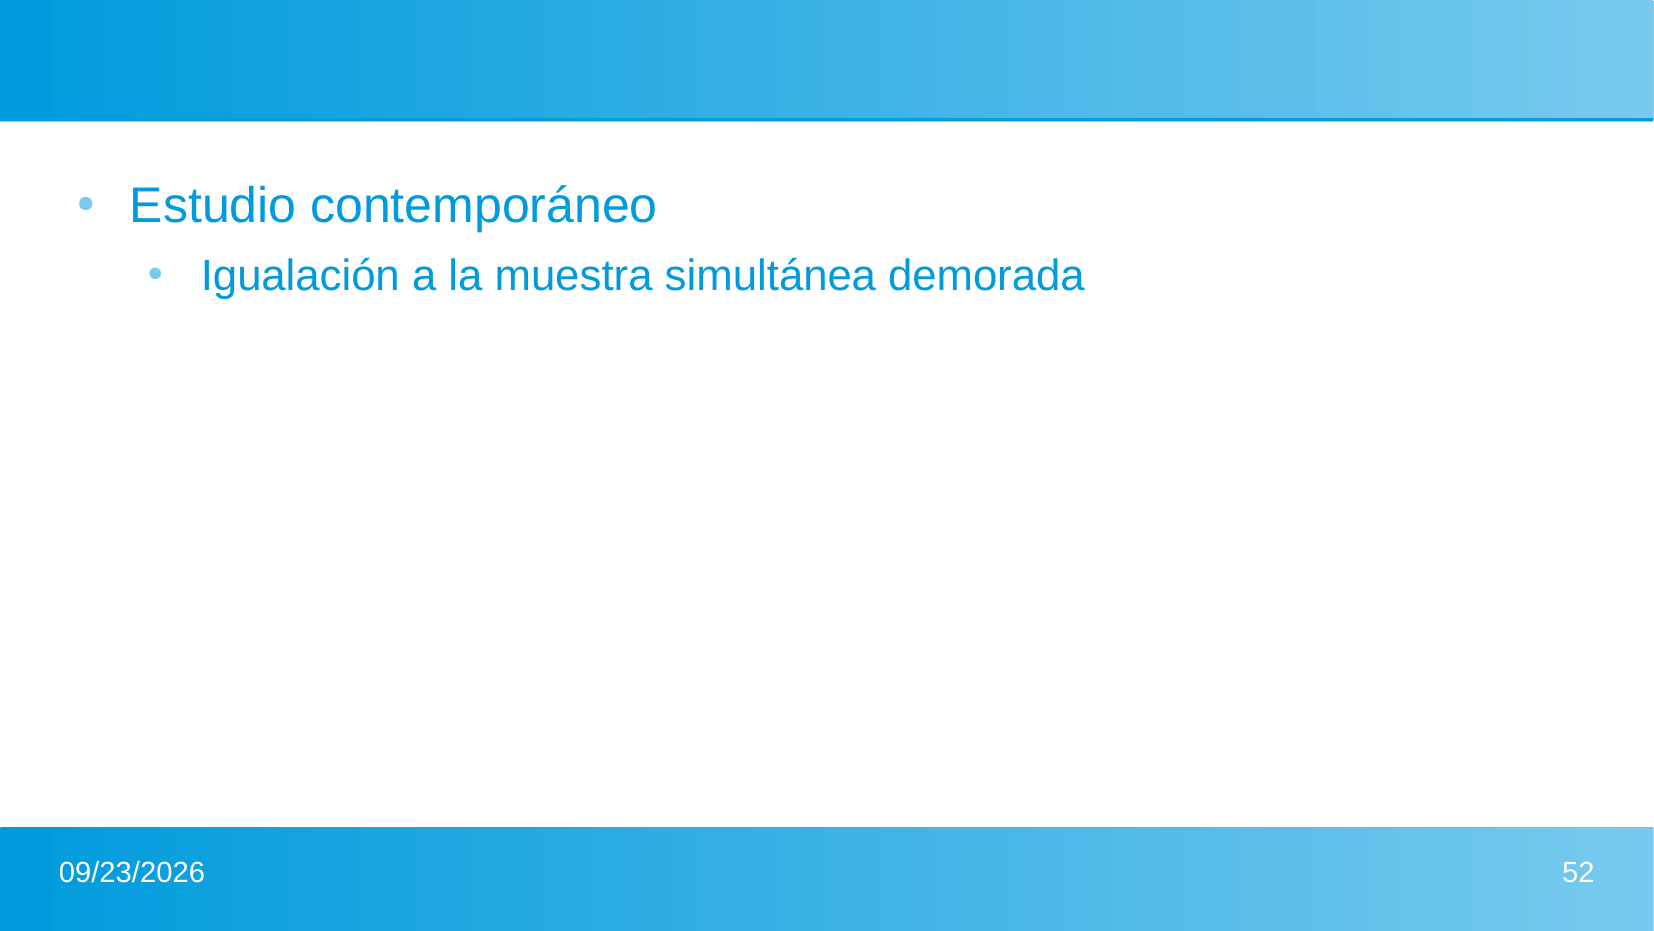

# Estudio contemporáneo
Igualación a la muestra simultánea demorada
52